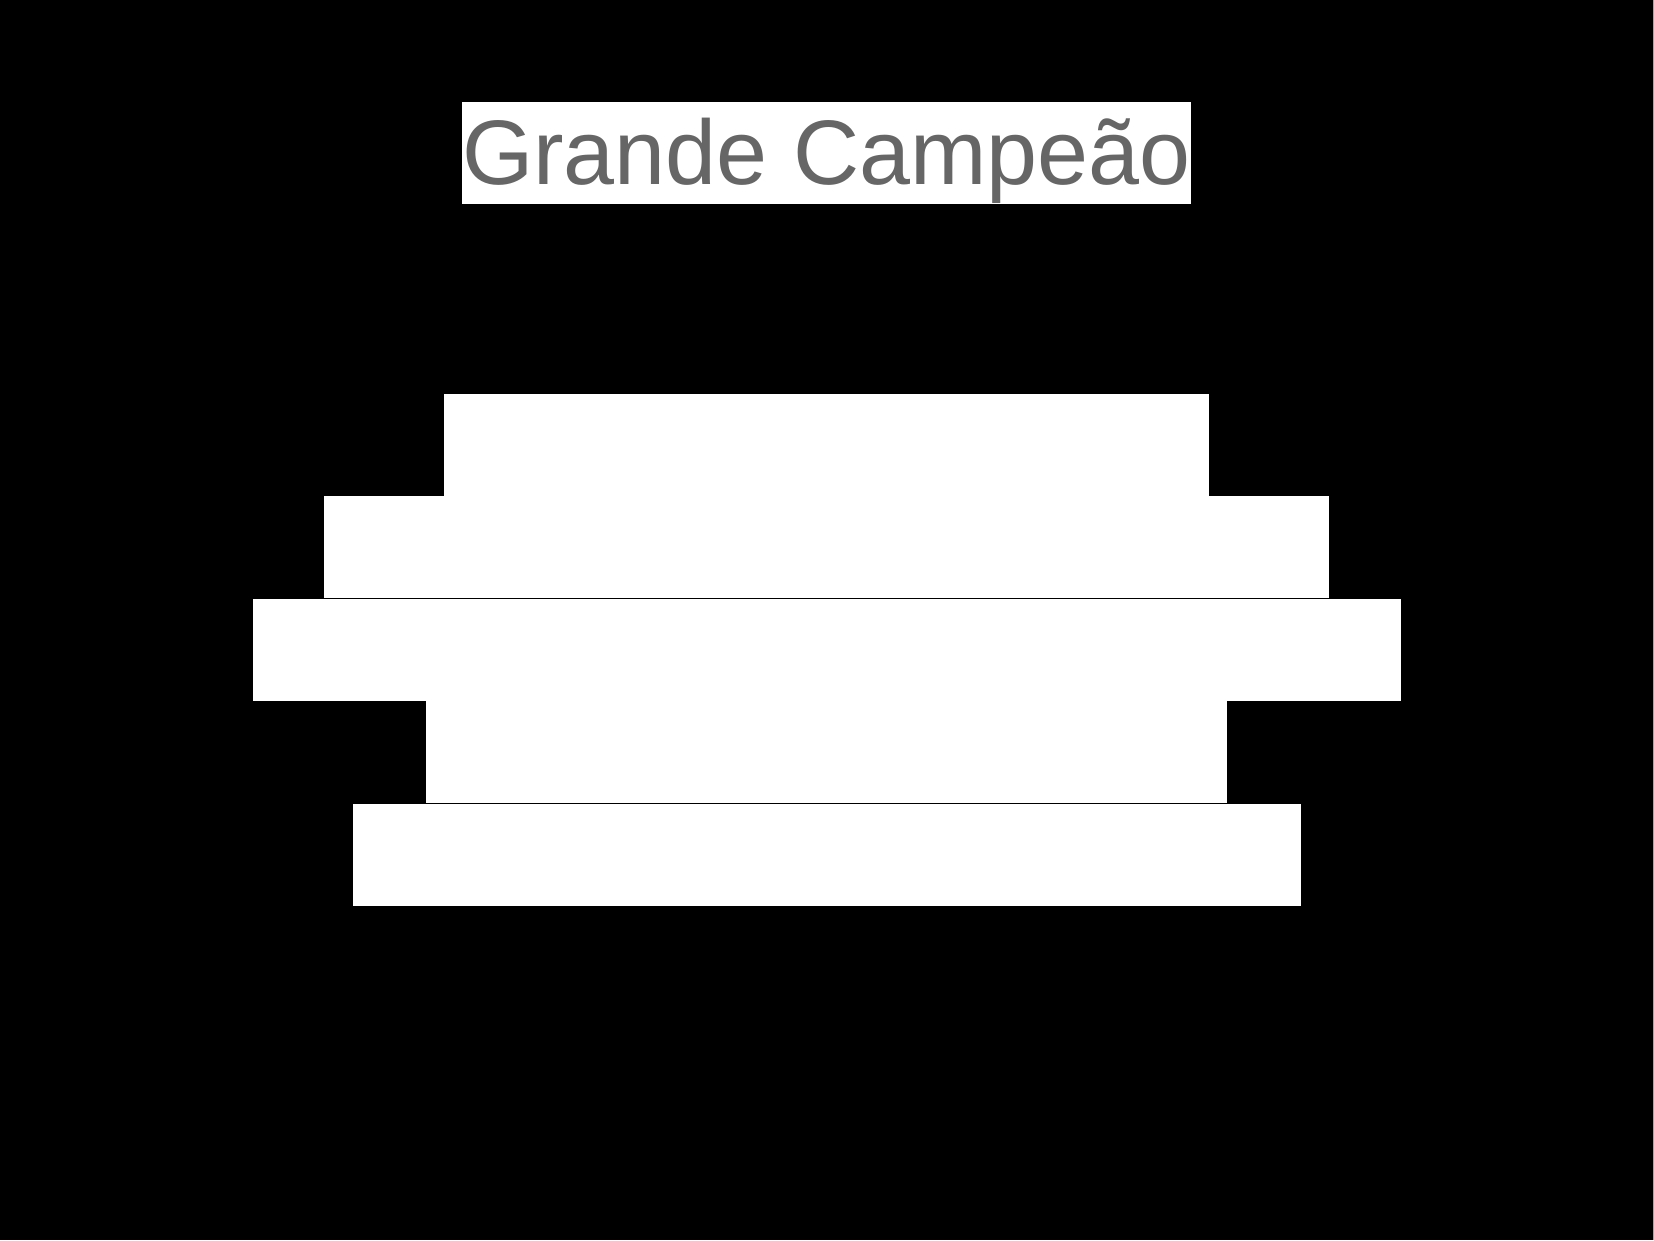

# Grande Campeão
O céu ainda é azul
A esperança não morreu
Quem te fez essa promessa
É fiel e vai cumprir,
tudo o que te prometeu